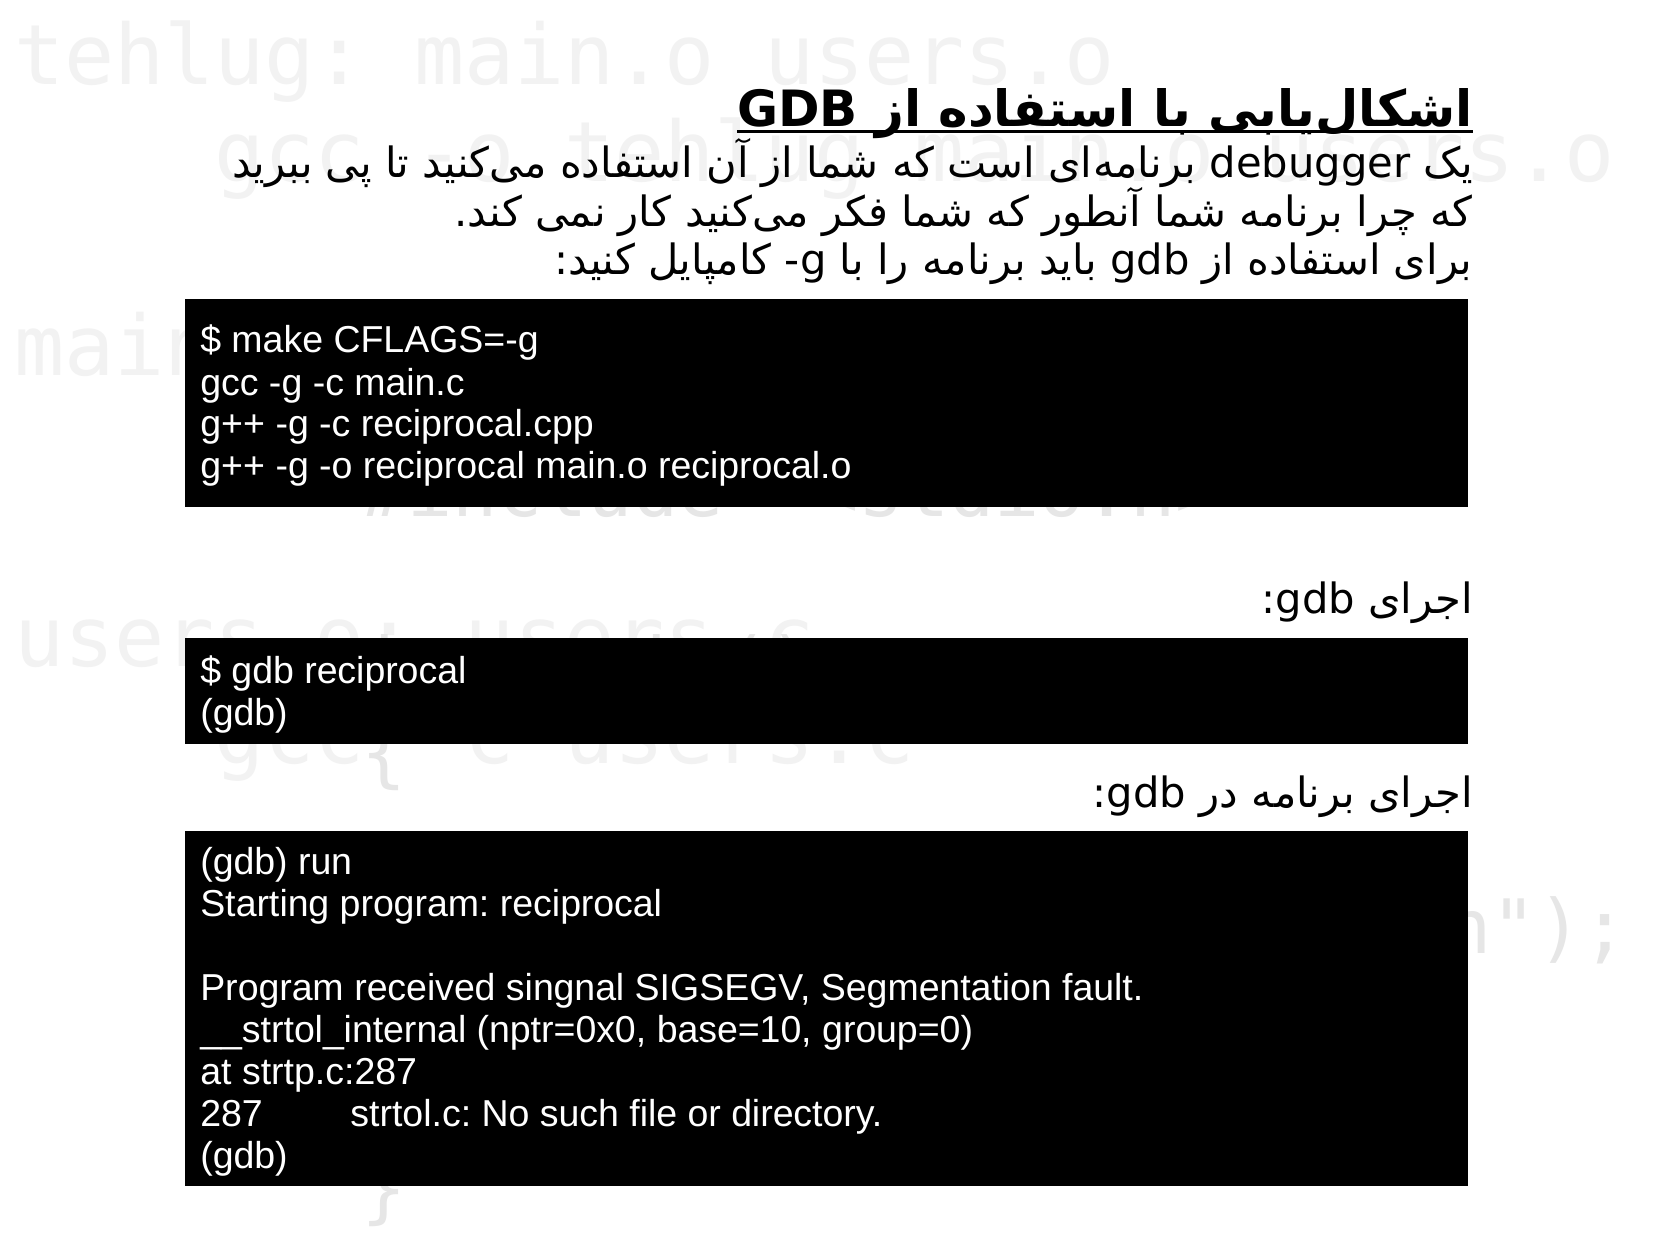

tehlug: main.o users.o
 gcc -o tehlug main.o users.o
main.o: main.c
 gcc -c main.c
users.o: users.c
 gcc -c users.c
اشکال‌یابی با استفاده از GDB
یک debugger برنامه‌ای است که شما از آن استفاده می‌کنید تا پی ببرید که چرا برنامه شما آنطور که شما فکر می‌کنید کار نمی کند.
برای استفاده از gdb باید برنامه را با g- کامپایل کنید:
اجرای gdb:
اجرای برنامه در gdb:
$ make CFLAGS=-g
gcc -g -c main.c
g++ -g -c reciprocal.cpp
g++ -g -o reciprocal main.o reciprocal.o
#include <stdio.h>
int main()
{
 printf("Hello Tehlug!\n");
 return 0;
}
$ gdb reciprocal
(gdb)
(gdb) run
Starting program: reciprocal
Program received singnal SIGSEGV, Segmentation fault.
__strtol_internal (nptr=0x0, base=10, group=0)
at strtp.c:287
287		strtol.c: No such file or directory.
(gdb)